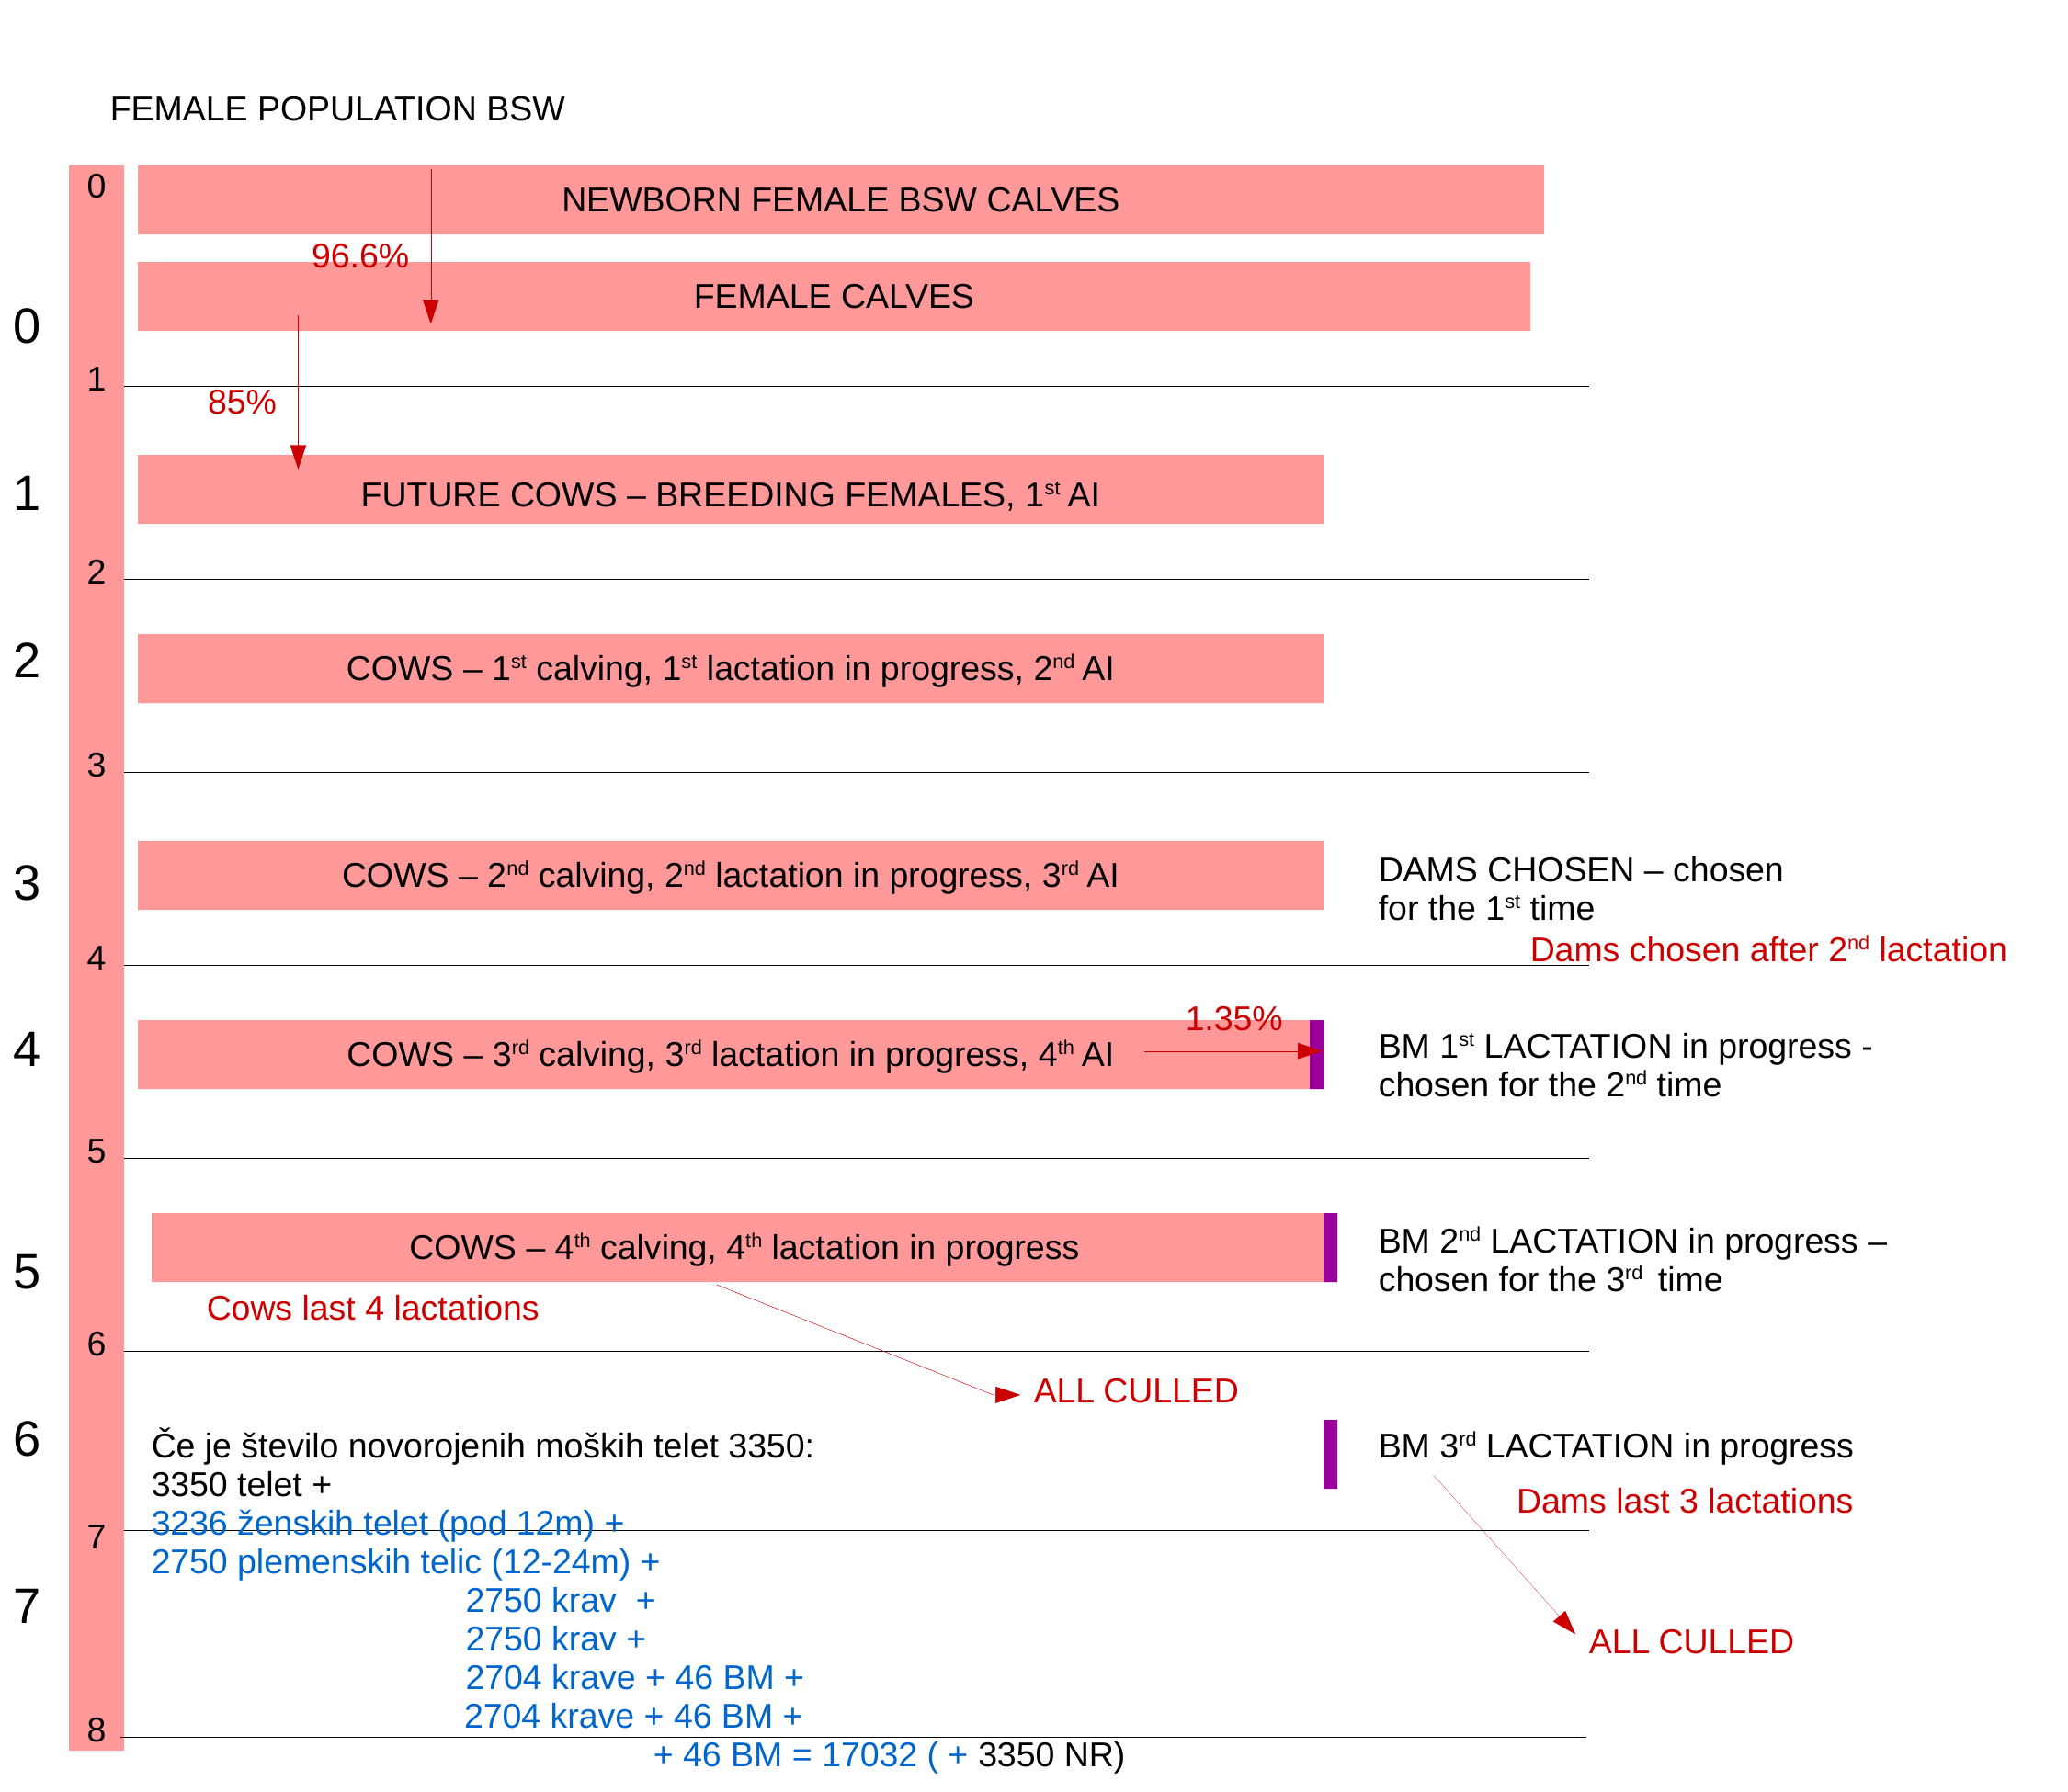

FEMALE POPULATION BSW
0
1
2
3
4
5
6
7
8
NEWBORN FEMALE BSW CALVES
96.6%
FEMALE CALVES
0
1
2
3
4
5
6
7
 85%
FUTURE COWS – BREEDING FEMALES, 1st AI
COWS – 1st calving, 1st lactation in progress, 2nd AI
COWS – 2nd calving, 2nd lactation in progress, 3rd AI
DAMS CHOSEN – chosen for the 1st time
Dams chosen after 2nd lactation
1.35%
COWS – 3rd calving, 3rd lactation in progress, 4th AI
BM 1st LACTATION in progress - chosen for the 2nd time
COWS – 4th calving, 4th lactation in progress
BM 2nd LACTATION in progress – chosen for the 3rd time
Cows last 4 lactations
ALL CULLED
BM 3rd LACTATION in progress
Če je število novorojenih moških telet 3350:
3350 telet +
3236 ženskih telet (pod 12m) +
2750 plemenskih telic (12-24m) +
				 2750 krav +
				 2750 krav +
				 2704 krave + 46 BM +
			 2704 krave + 46 BM +
							 + 46 BM = 17032 ( + 3350 NR)
Dams last 3 lactations
ALL CULLED